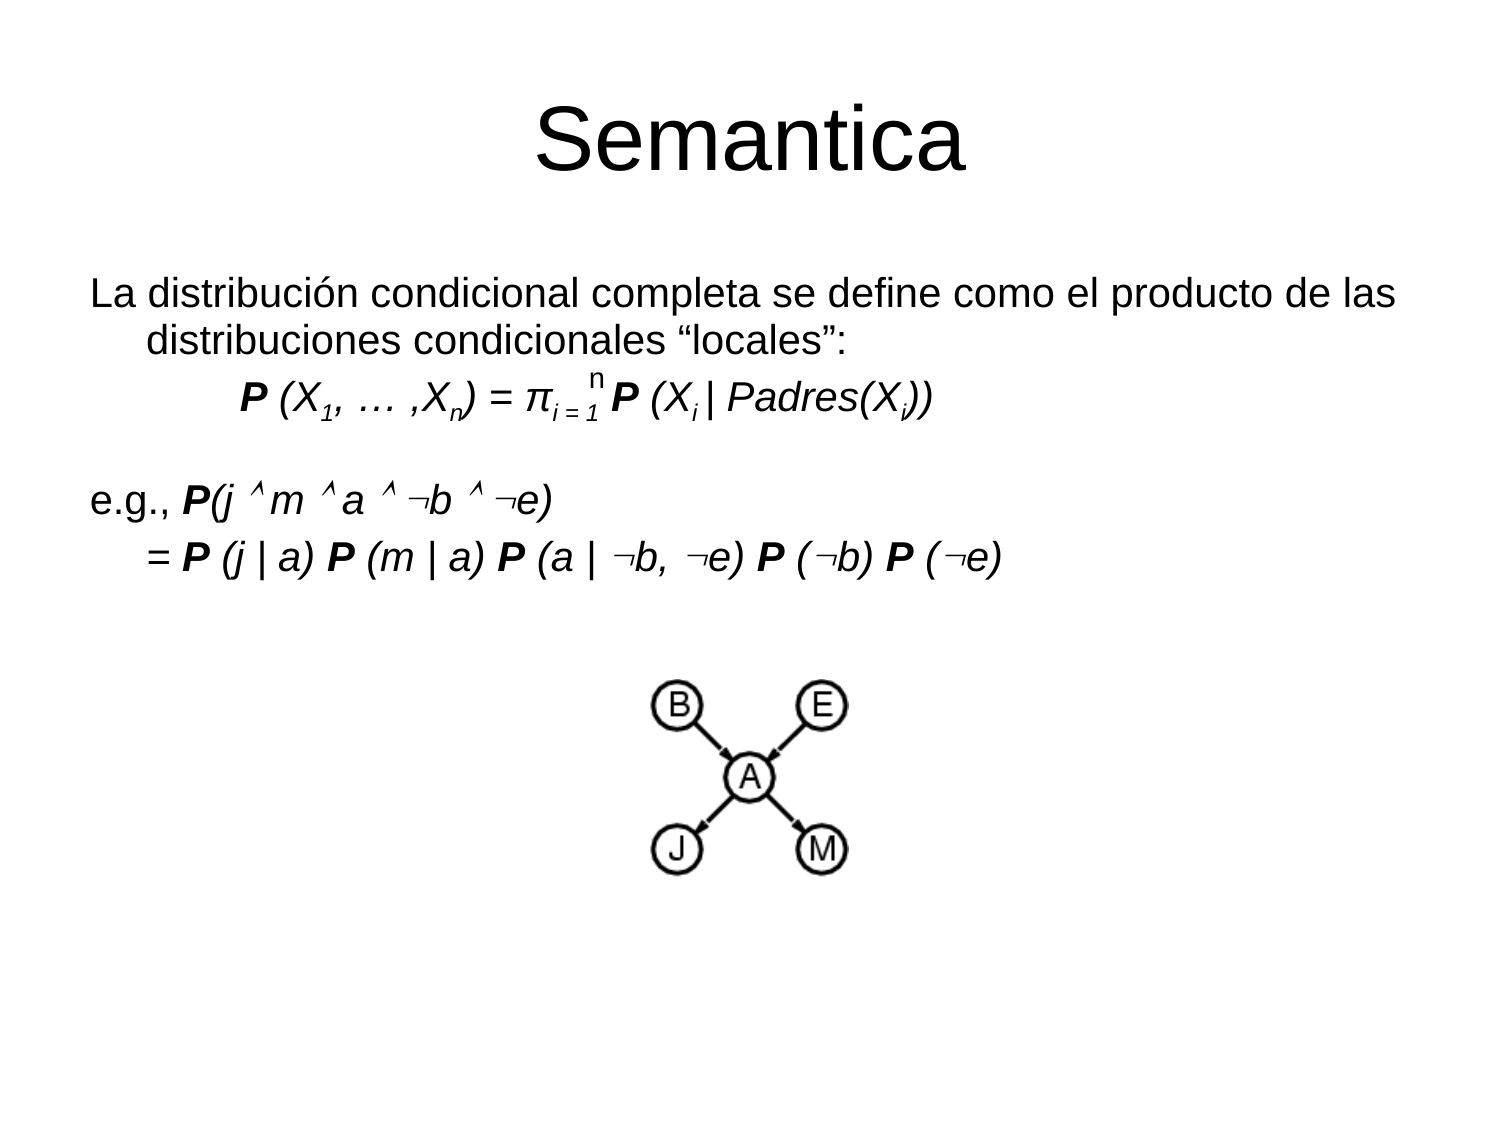

# Semantica
La distribución condicional completa se define como el producto de las distribuciones condicionales “locales”:
		P (X1, … ,Xn) = πi = 1 P (Xi | Padres(Xi))
e.g., P(j  m  a  b  e)
	= P (j | a) P (m | a) P (a | b, e) P (b) P (e)
n